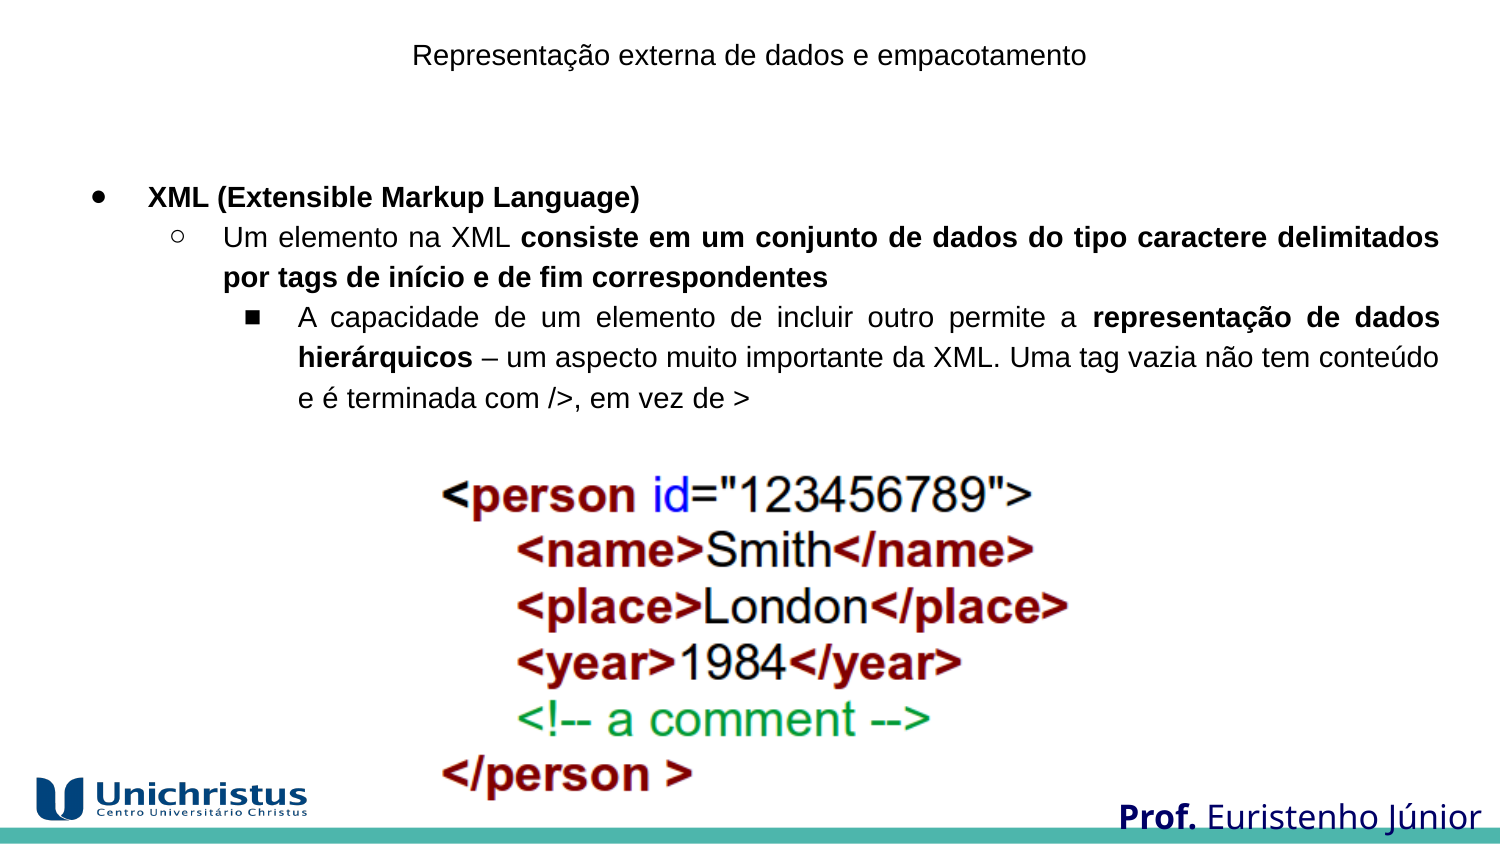

# Representação externa de dados e empacotamento
XML (Extensible Markup Language)
Um elemento na XML consiste em um conjunto de dados do tipo caractere delimitados por tags de início e de fim correspondentes
A capacidade de um elemento de incluir outro permite a representação de dados hierárquicos – um aspecto muito importante da XML. Uma tag vazia não tem conteúdo e é terminada com />, em vez de >